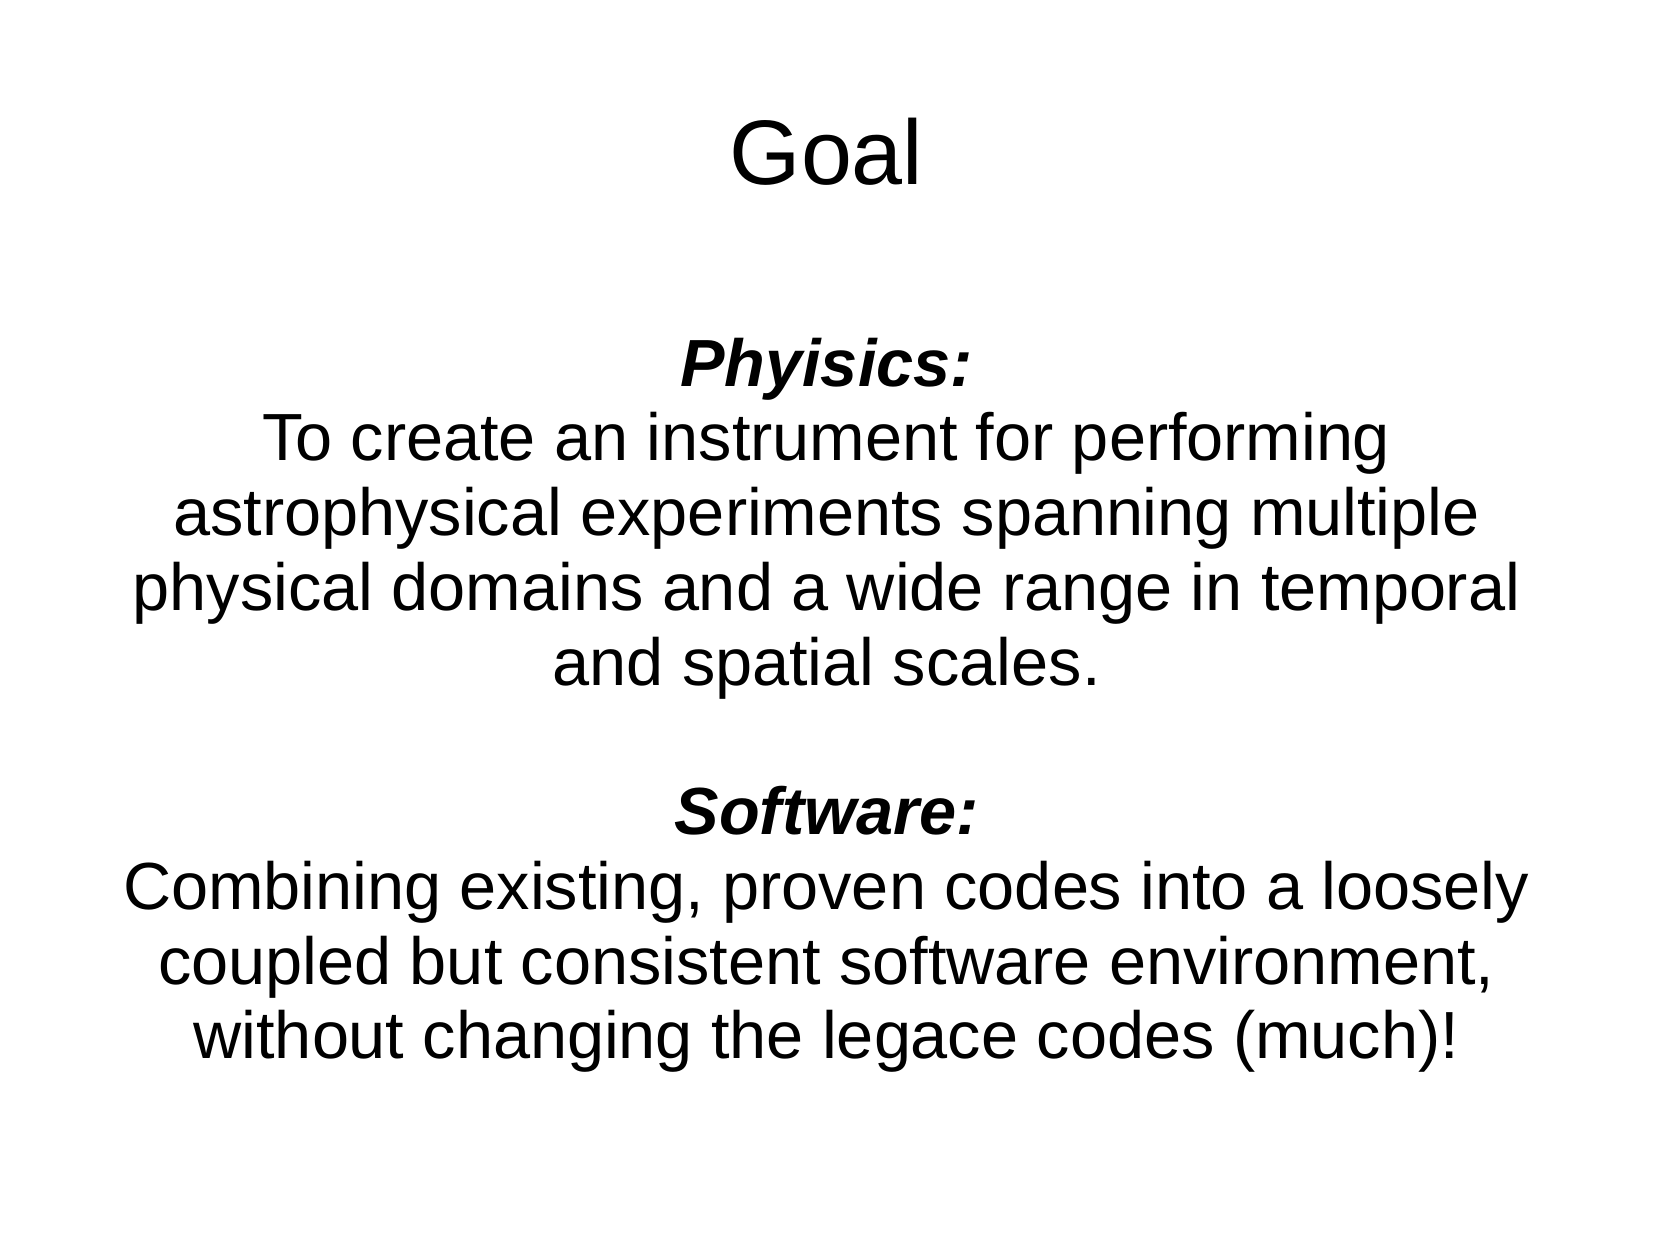

# Goal
Phyisics:
To create an instrument for performing astrophysical experiments spanning multiple physical domains and a wide range in temporal and spatial scales.
Software:
Combining existing, proven codes into a loosely coupled but consistent software environment, without changing the legace codes (much)!